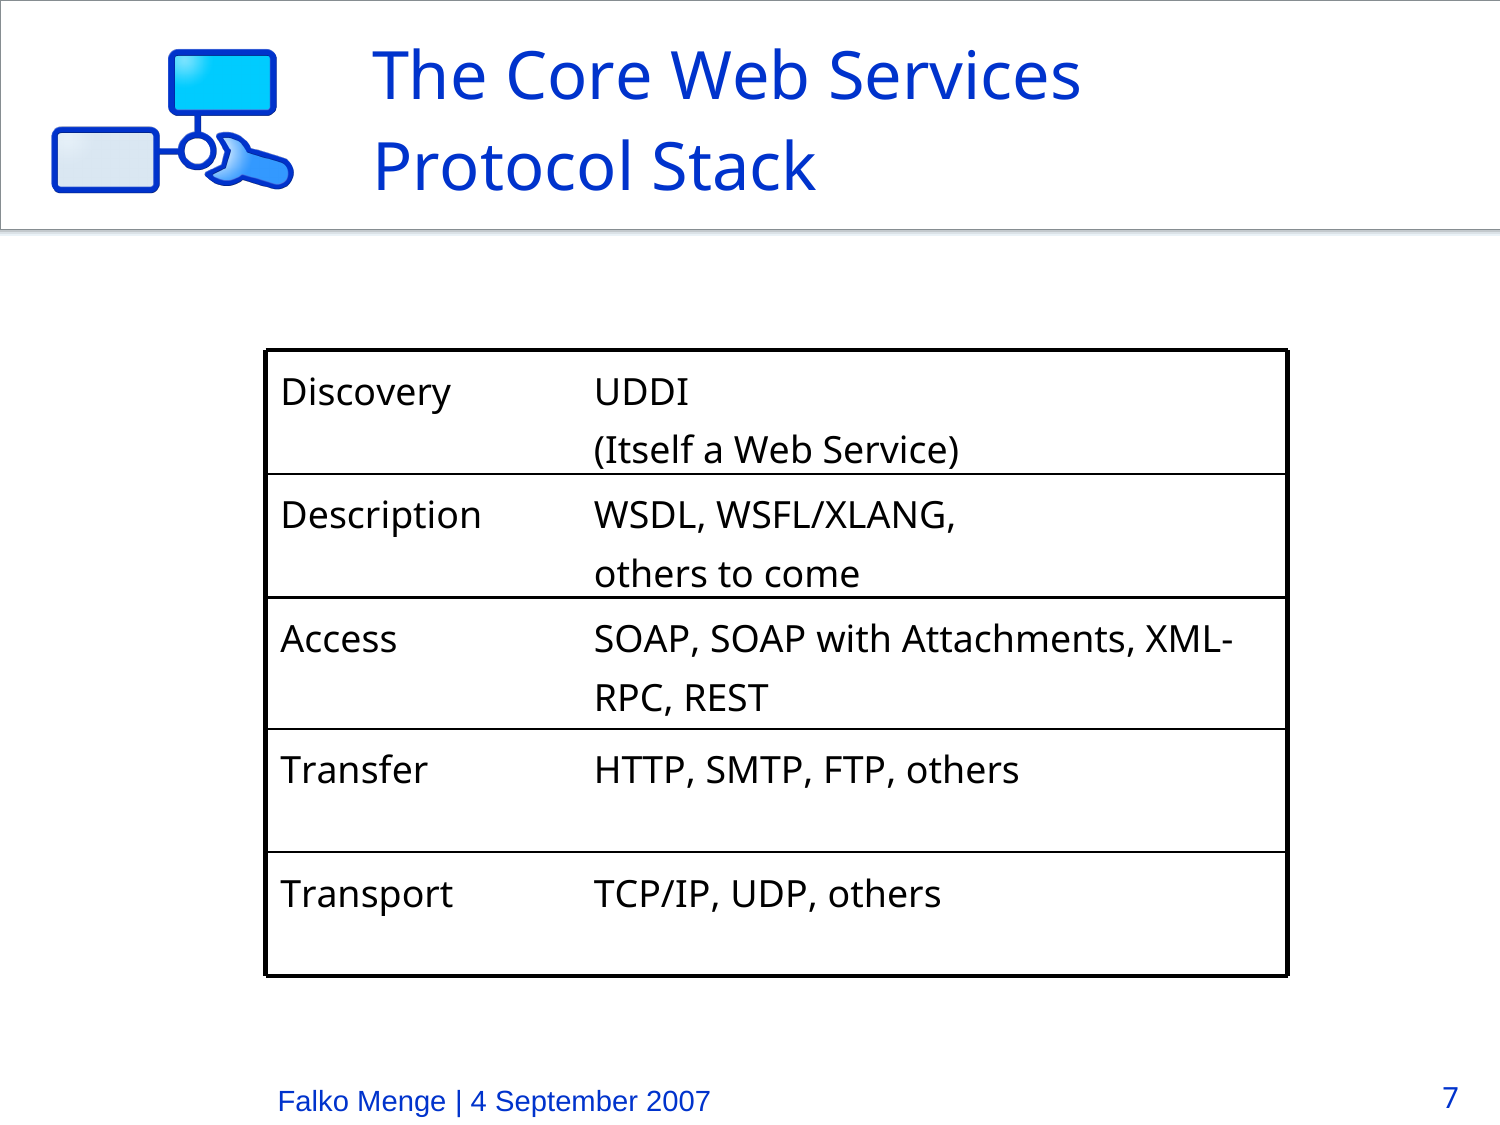

# The Core Web Services Protocol Stack
Discovery
UDDI
(Itself a Web Service)
Description
WSDL, WSFL/XLANG,
others to come
Access
SOAP, SOAP with Attachments, XML-RPC, REST
Transfer
HTTP, SMTP, FTP, others
Transport
TCP/IP, UDP, others
Falko Menge
7